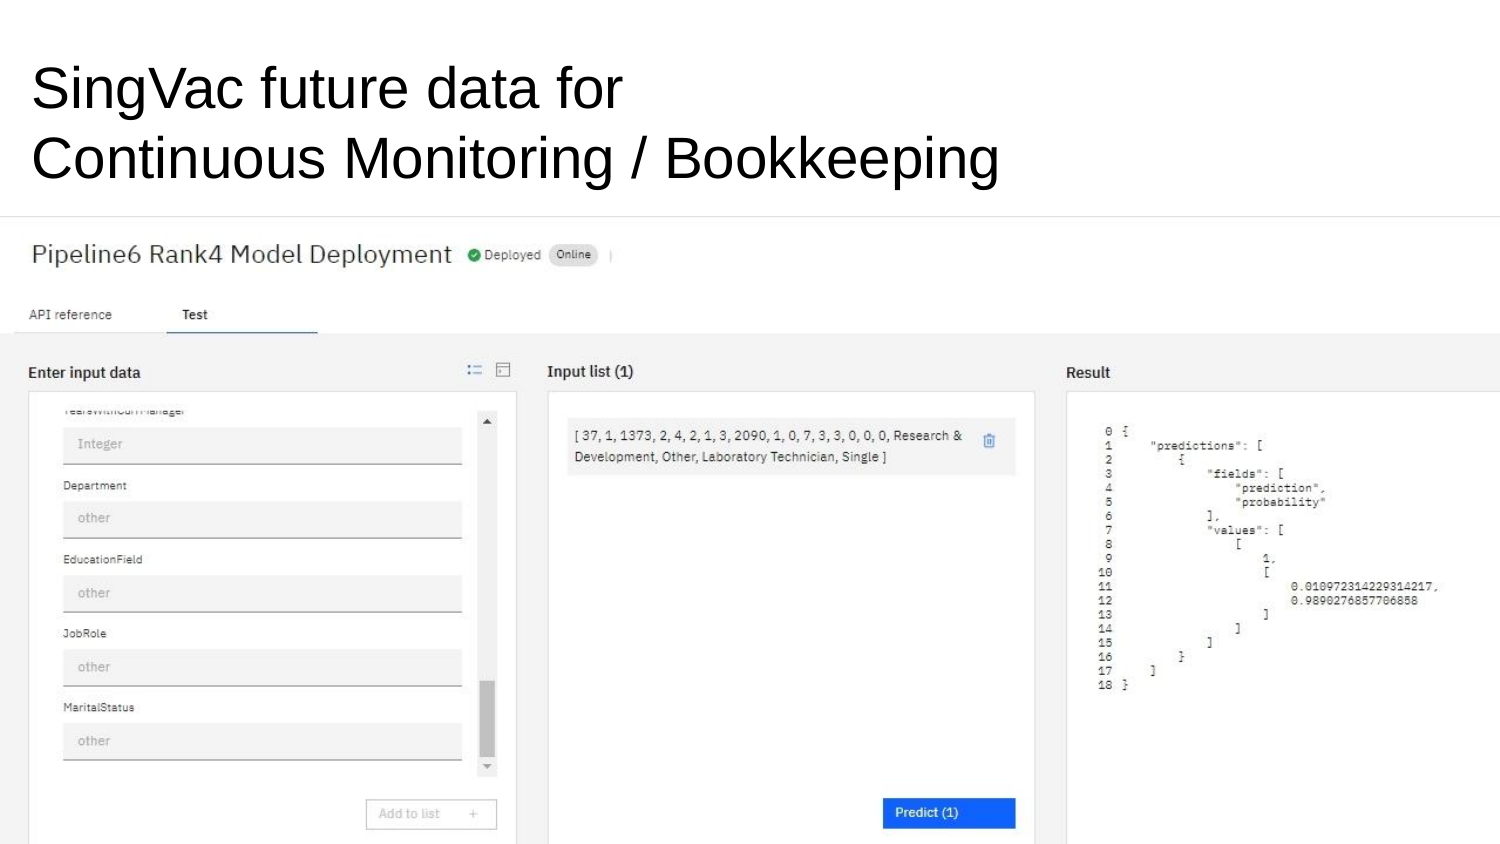

# SingVac future data for Continuous Monitoring / Bookkeeping